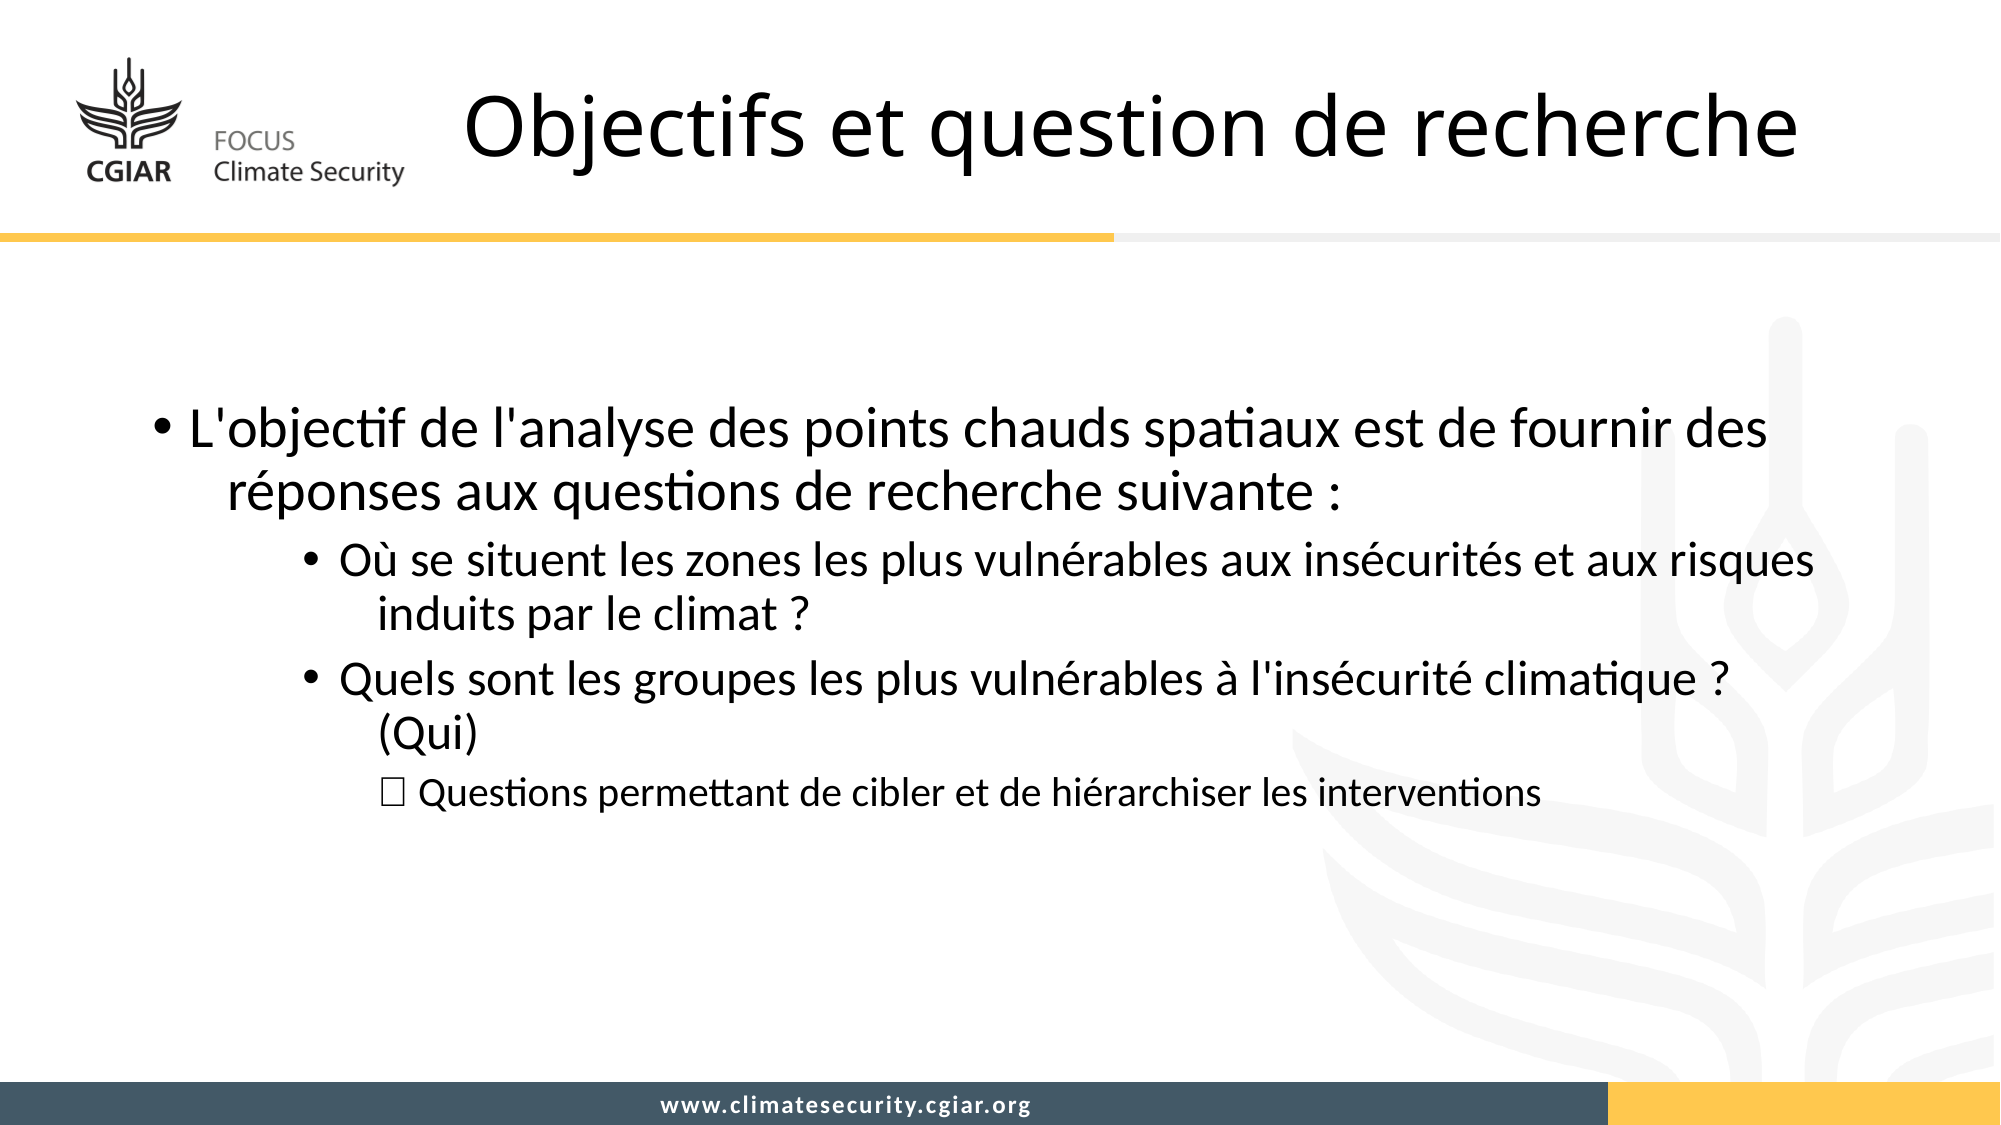

# Objectifs et question de recherche
L'objectif de l'analyse des points chauds spatiaux est de fournir des réponses aux questions de recherche suivante :
Où se situent les zones les plus vulnérables aux insécurités et aux risques induits par le climat ?
Quels sont les groupes les plus vulnérables à l'insécurité climatique ? (Qui)
	 Questions permettant de cibler et de hiérarchiser les interventions